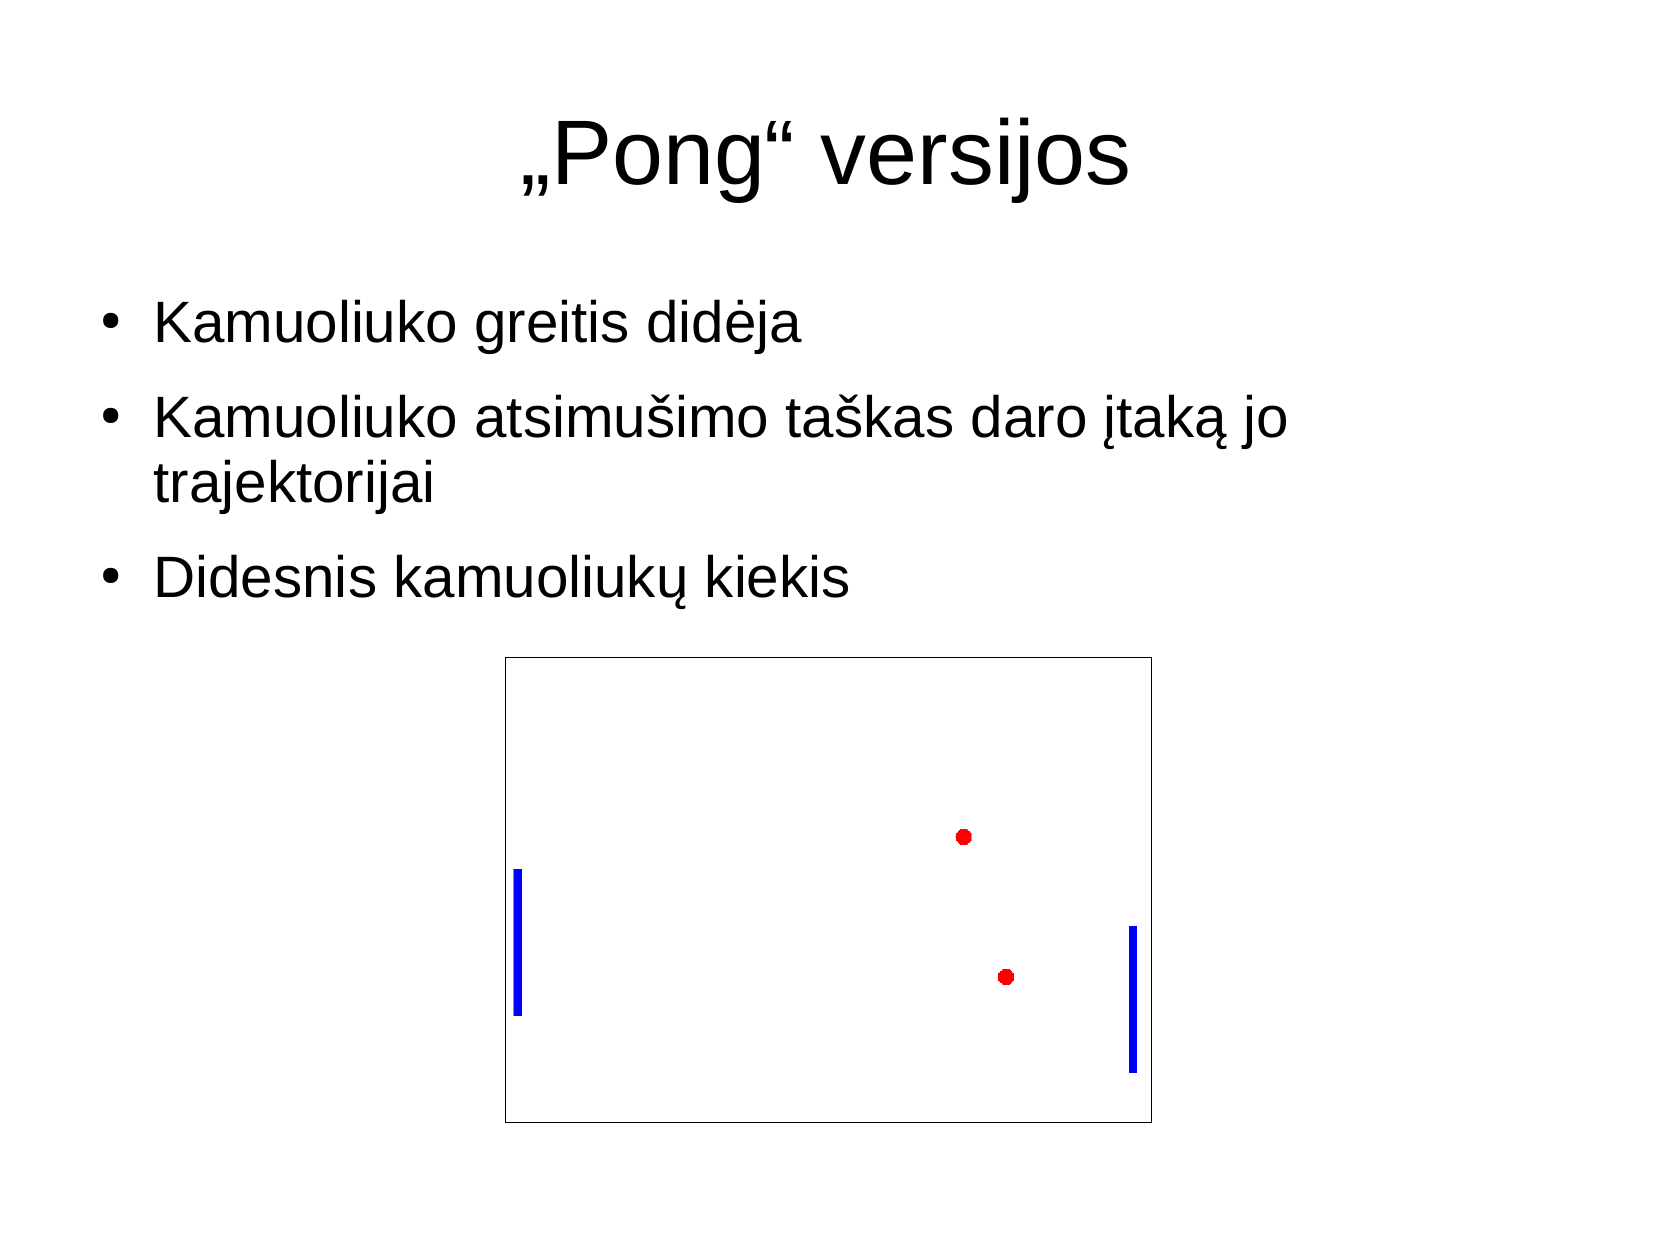

# „Pong“ versijos
Kamuoliuko greitis didėja
Kamuoliuko atsimušimo taškas daro įtaką jo trajektorijai
Didesnis kamuoliukų kiekis